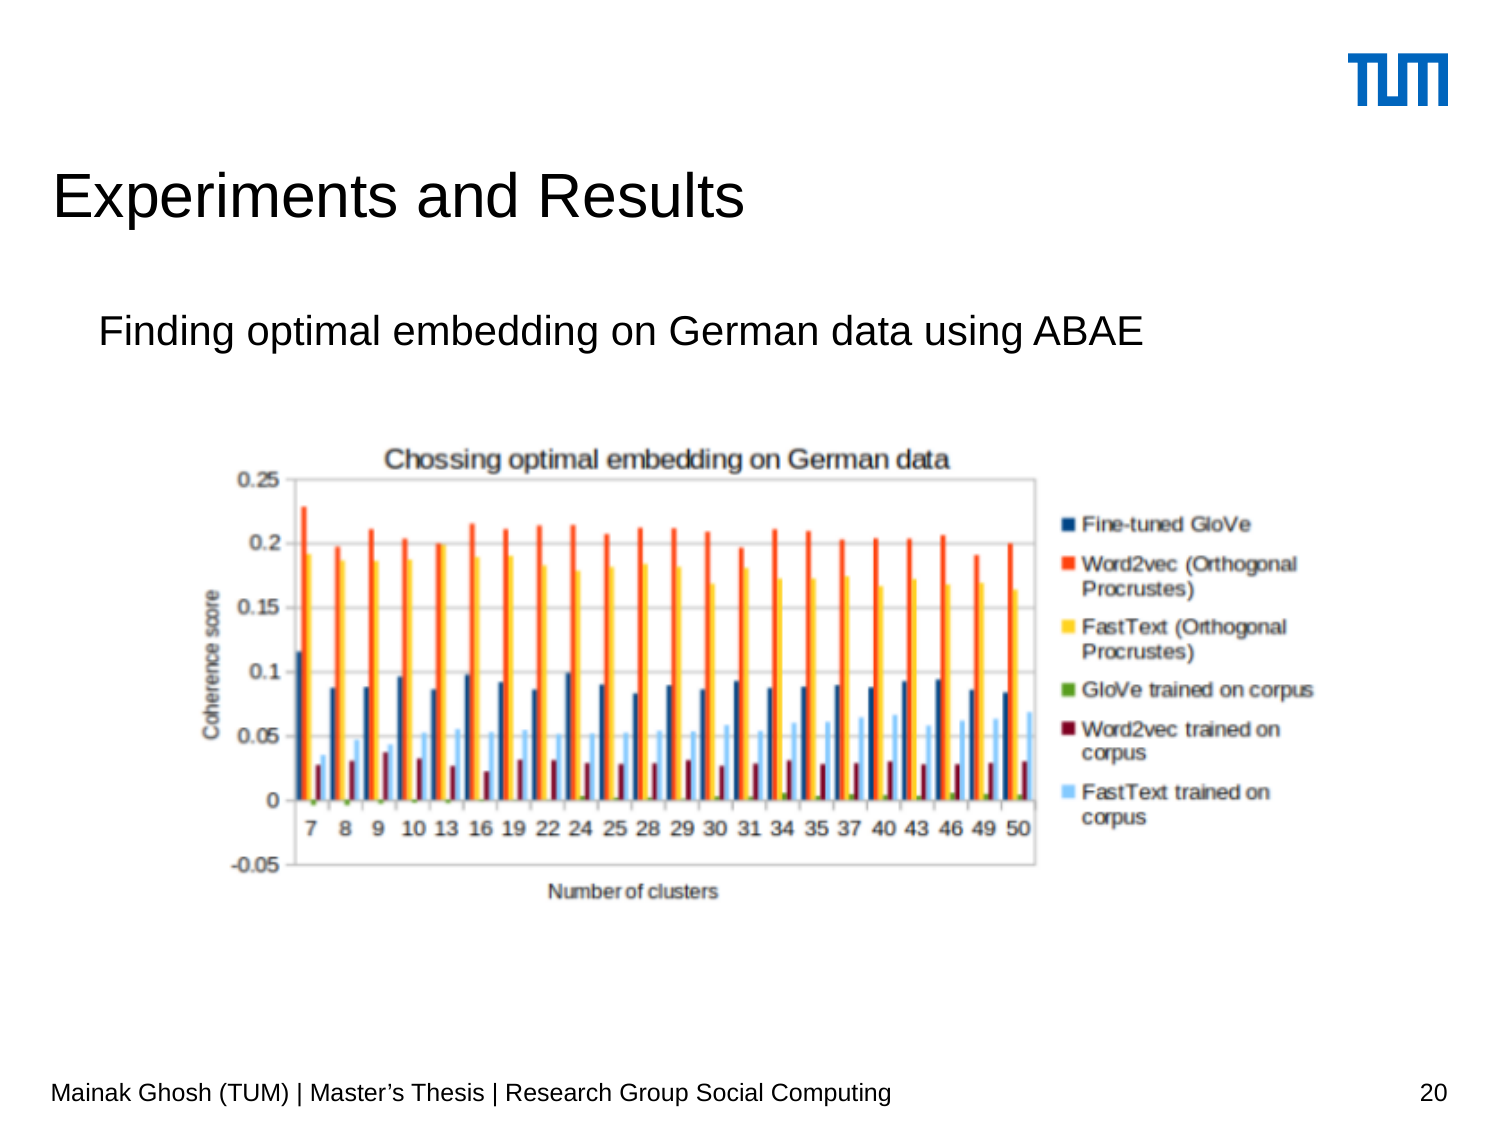

# Experiments and Results
Finding optimal embedding on German data using ABAE
Mainak Ghosh (TUM) | Master’s Thesis | Research Group Social Computing